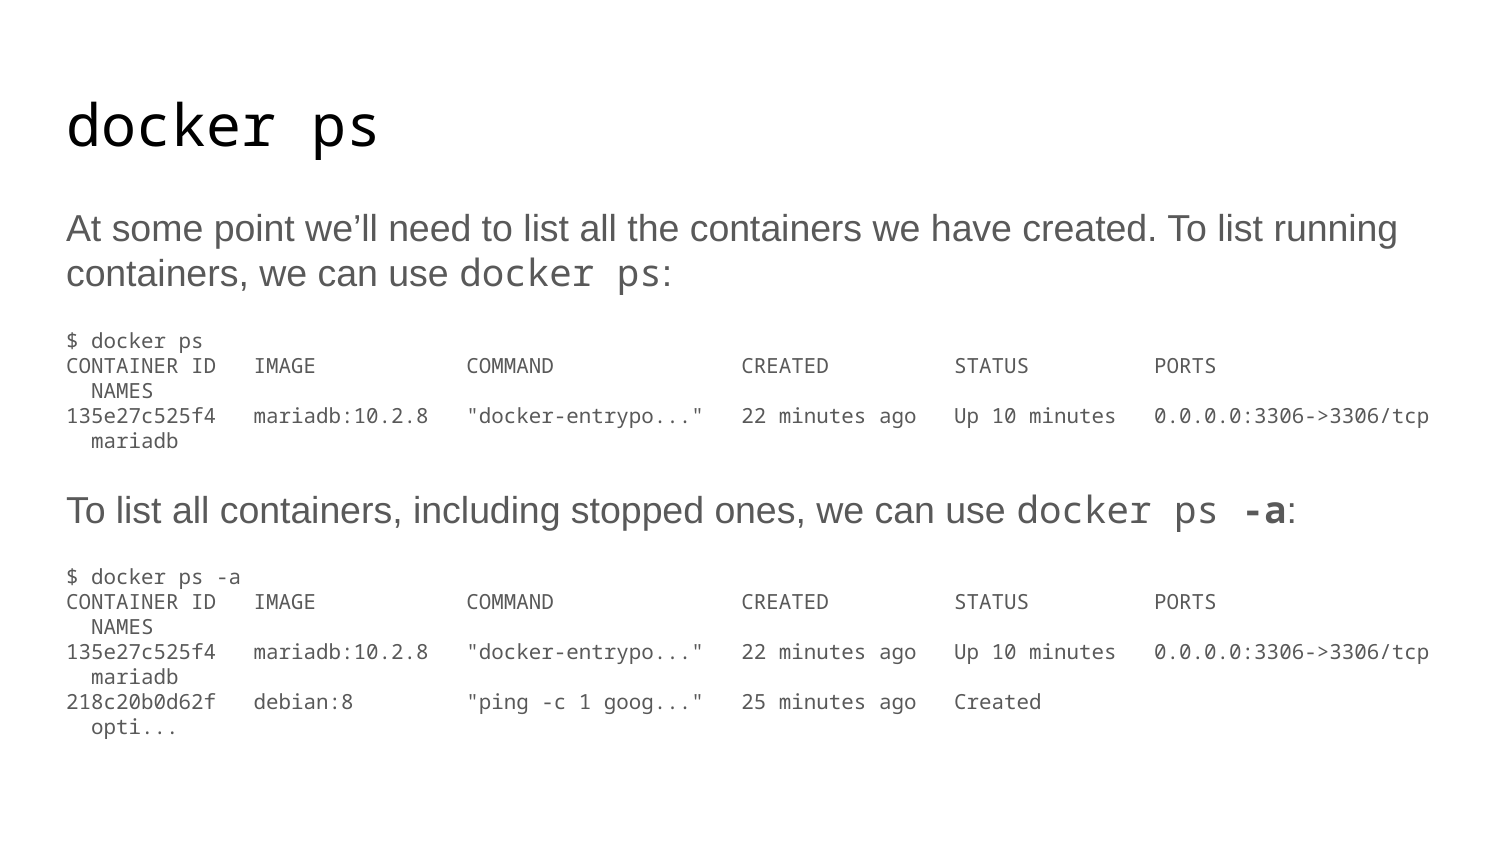

# docker ps
At some point we’ll need to list all the containers we have created. To list running containers, we can use docker ps:
$ docker ps
CONTAINER ID IMAGE COMMAND CREATED STATUS PORTS NAMES
135e27c525f4 mariadb:10.2.8 "docker-entrypo..." 22 minutes ago Up 10 minutes 0.0.0.0:3306->3306/tcp mariadb
To list all containers, including stopped ones, we can use docker ps -a:
$ docker ps -a
CONTAINER ID IMAGE COMMAND CREATED STATUS PORTS NAMES
135e27c525f4 mariadb:10.2.8 "docker-entrypo..." 22 minutes ago Up 10 minutes 0.0.0.0:3306->3306/tcp mariadb
218c20b0d62f debian:8 "ping -c 1 goog..." 25 minutes ago Created opti...